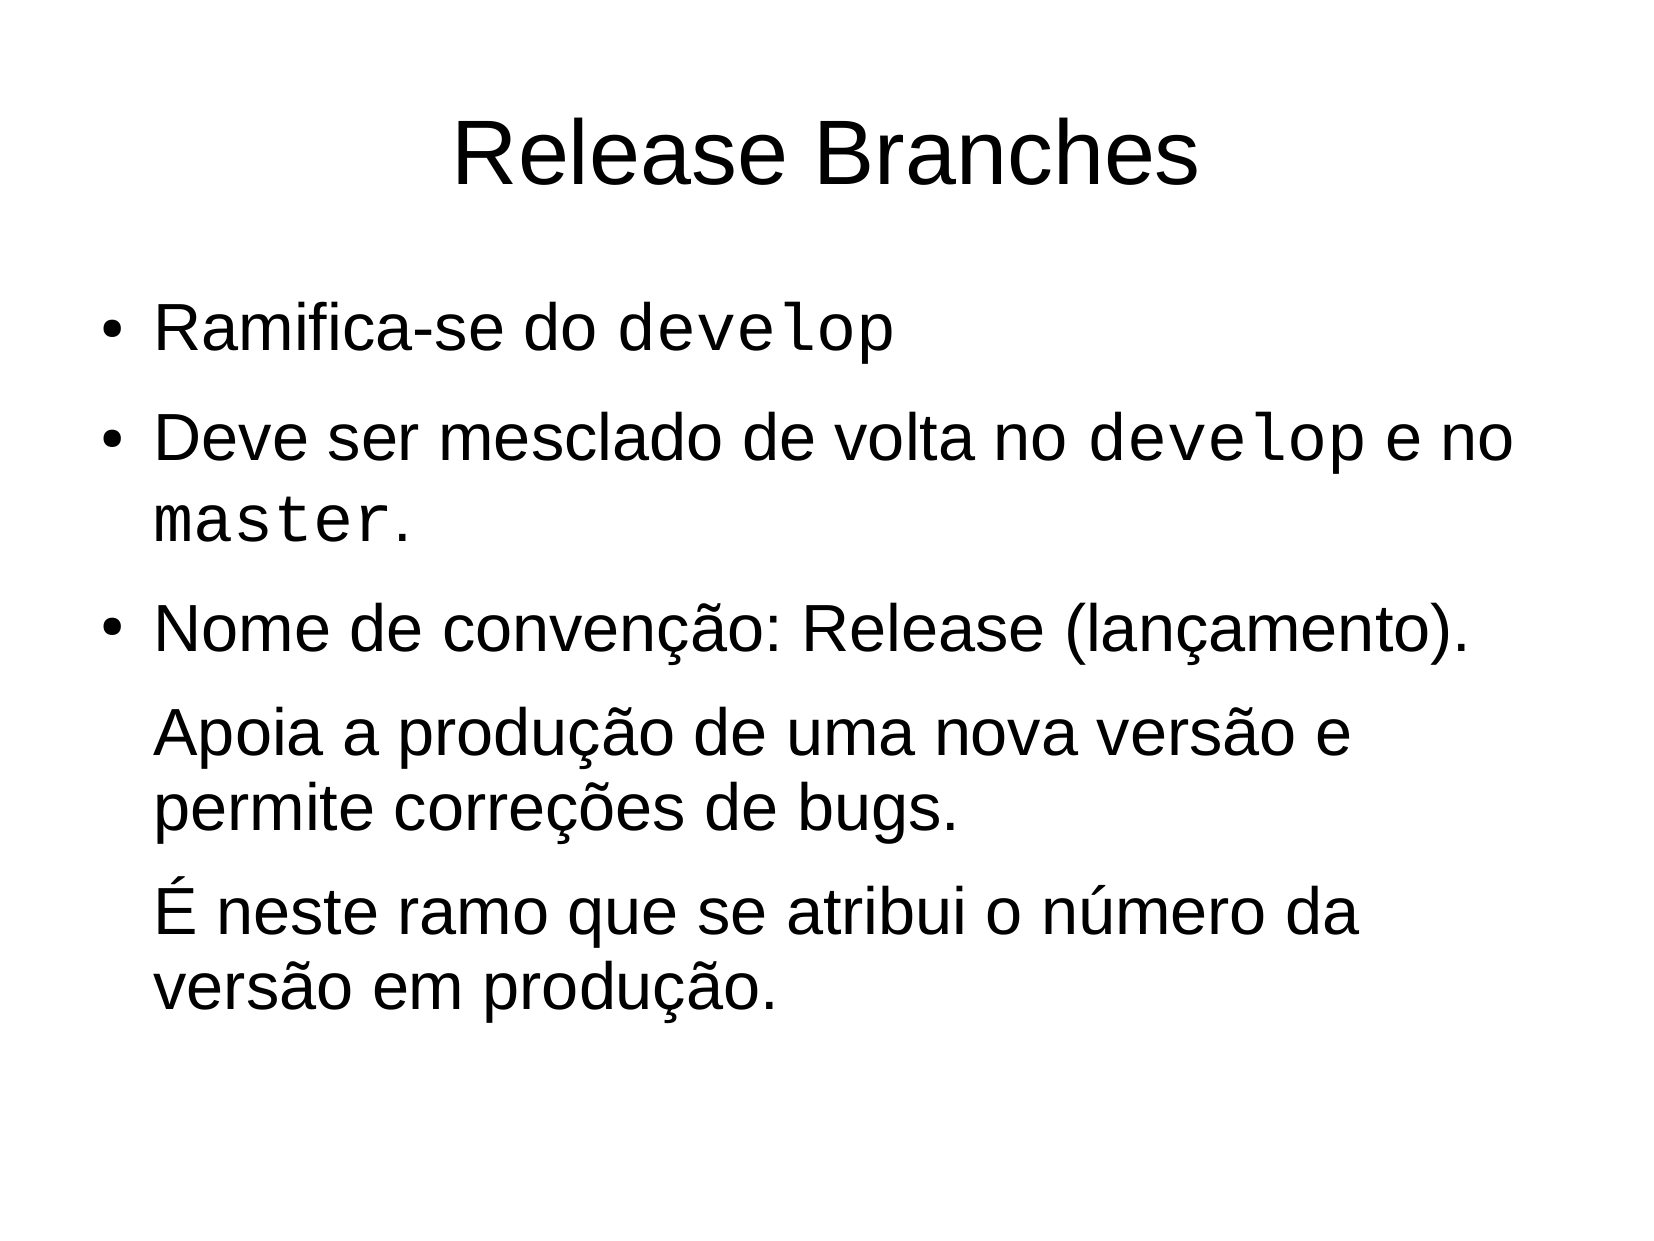

# Release Branches
Ramifica-se do develop
Deve ser mesclado de volta no develop e no master.
Nome de convenção: Release (lançamento).
Apoia a produção de uma nova versão e permite correções de bugs.
É neste ramo que se atribui o número da versão em produção.